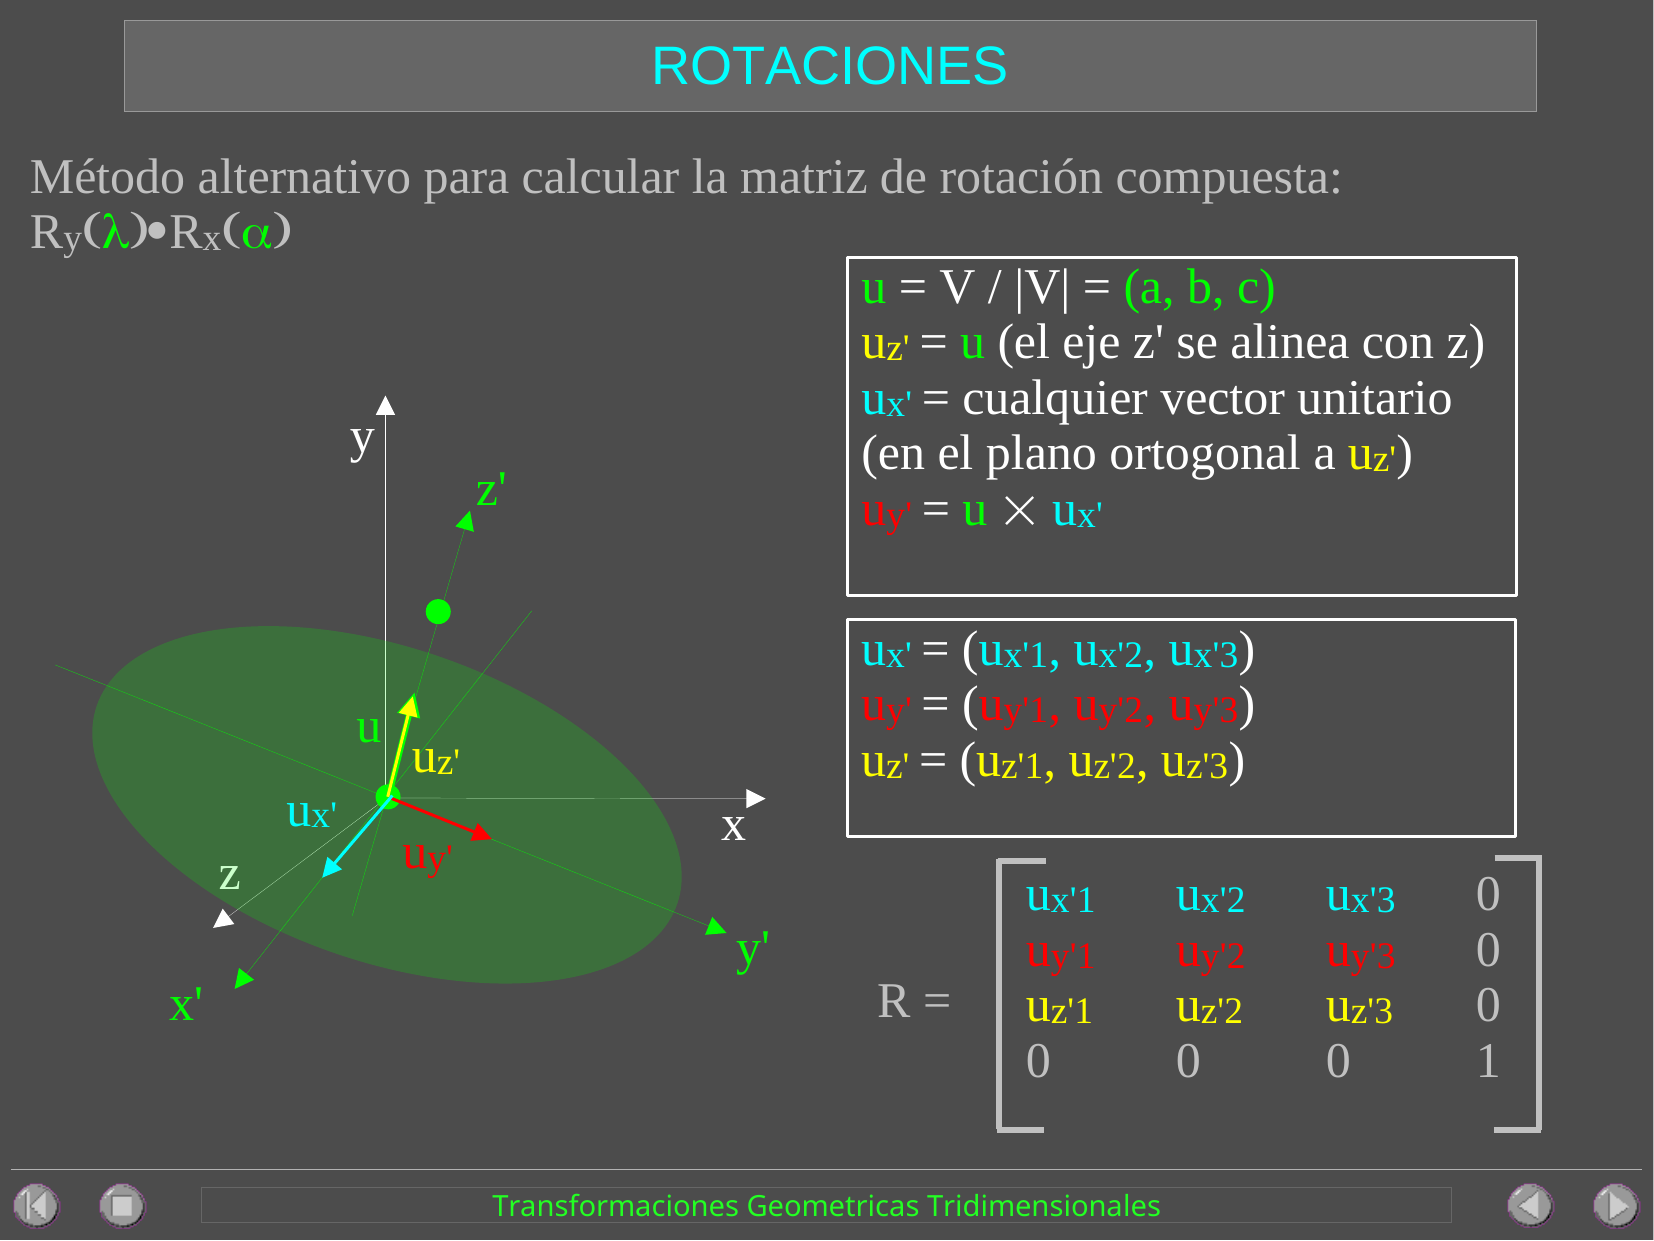

# ROTACIONES
Método alternativo para calcular la matriz de rotación compuesta: RylRxa
 u = V / |V| = (a, b, c)
 uz' = u (el eje z' se alinea con z)
 ux' = cualquier vector unitario (en el plano ortogonal a uz')
 uy' = u  ux'
y
x
z
z'
u
 ux' = (ux'1, ux'2, ux'3)
 uy' = (uy'1, uy'2, uy'3)
 uz' = (uz'1, uz'2, uz'3)
uz'
ux'
uy'
ux'1		ux'2		ux'3		0
uy'1		uy'2		uy'3		0
uz'1		uz'2		uz'3		0
0		0		0		1
R =
y'
x'